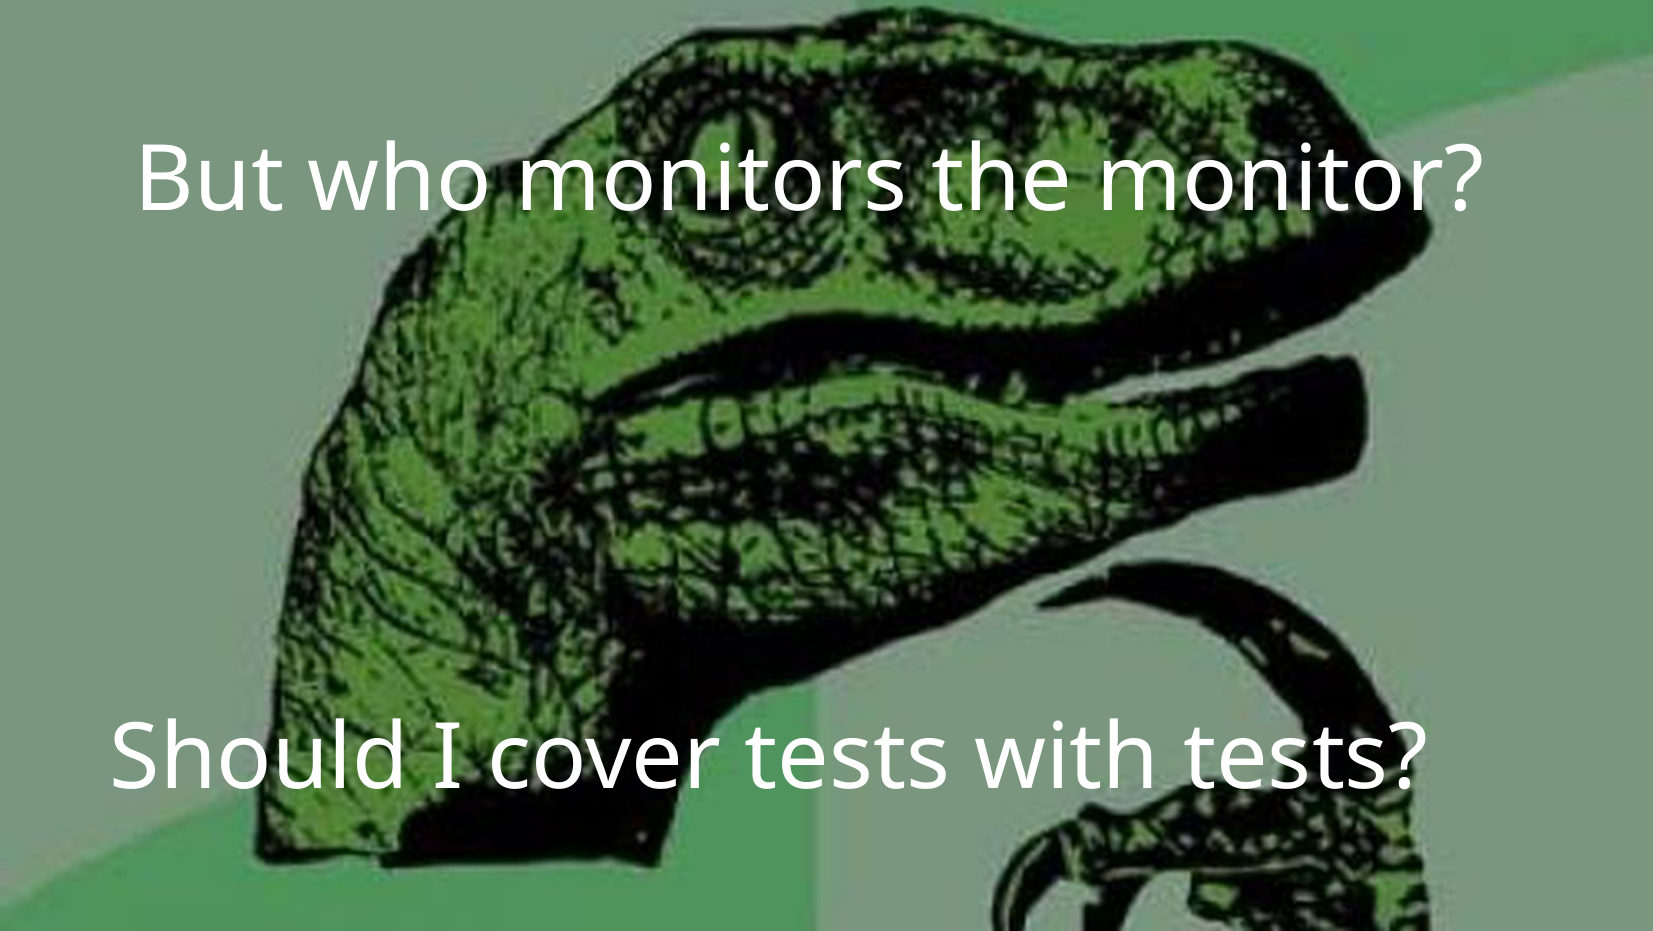

But who monitors the monitor?
Should I cover tests with tests?